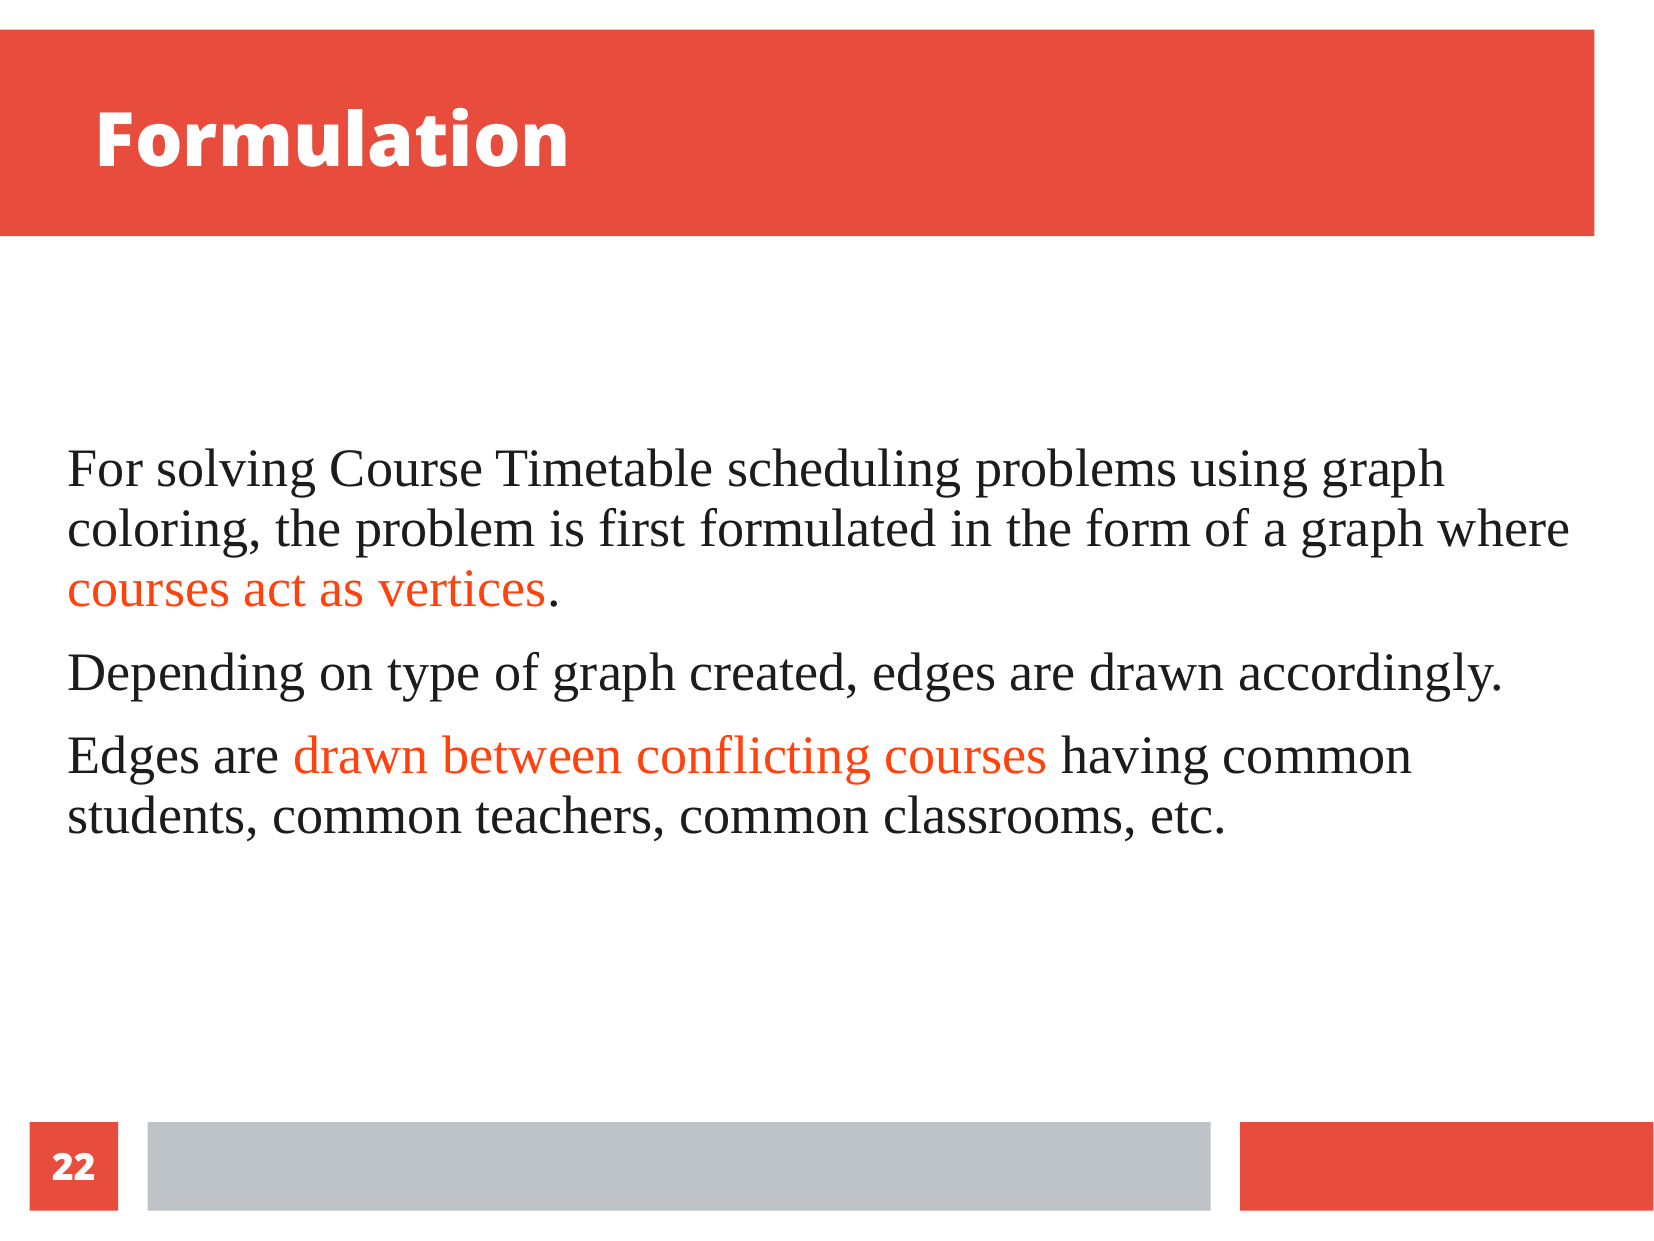

# Formulation
For solving Course Timetable scheduling problems using graph coloring, the problem is first formulated in the form of a graph where courses act as vertices.
Depending on type of graph created, edges are drawn accordingly.
Edges are drawn between conflicting courses having common students, common teachers, common classrooms, etc.
22